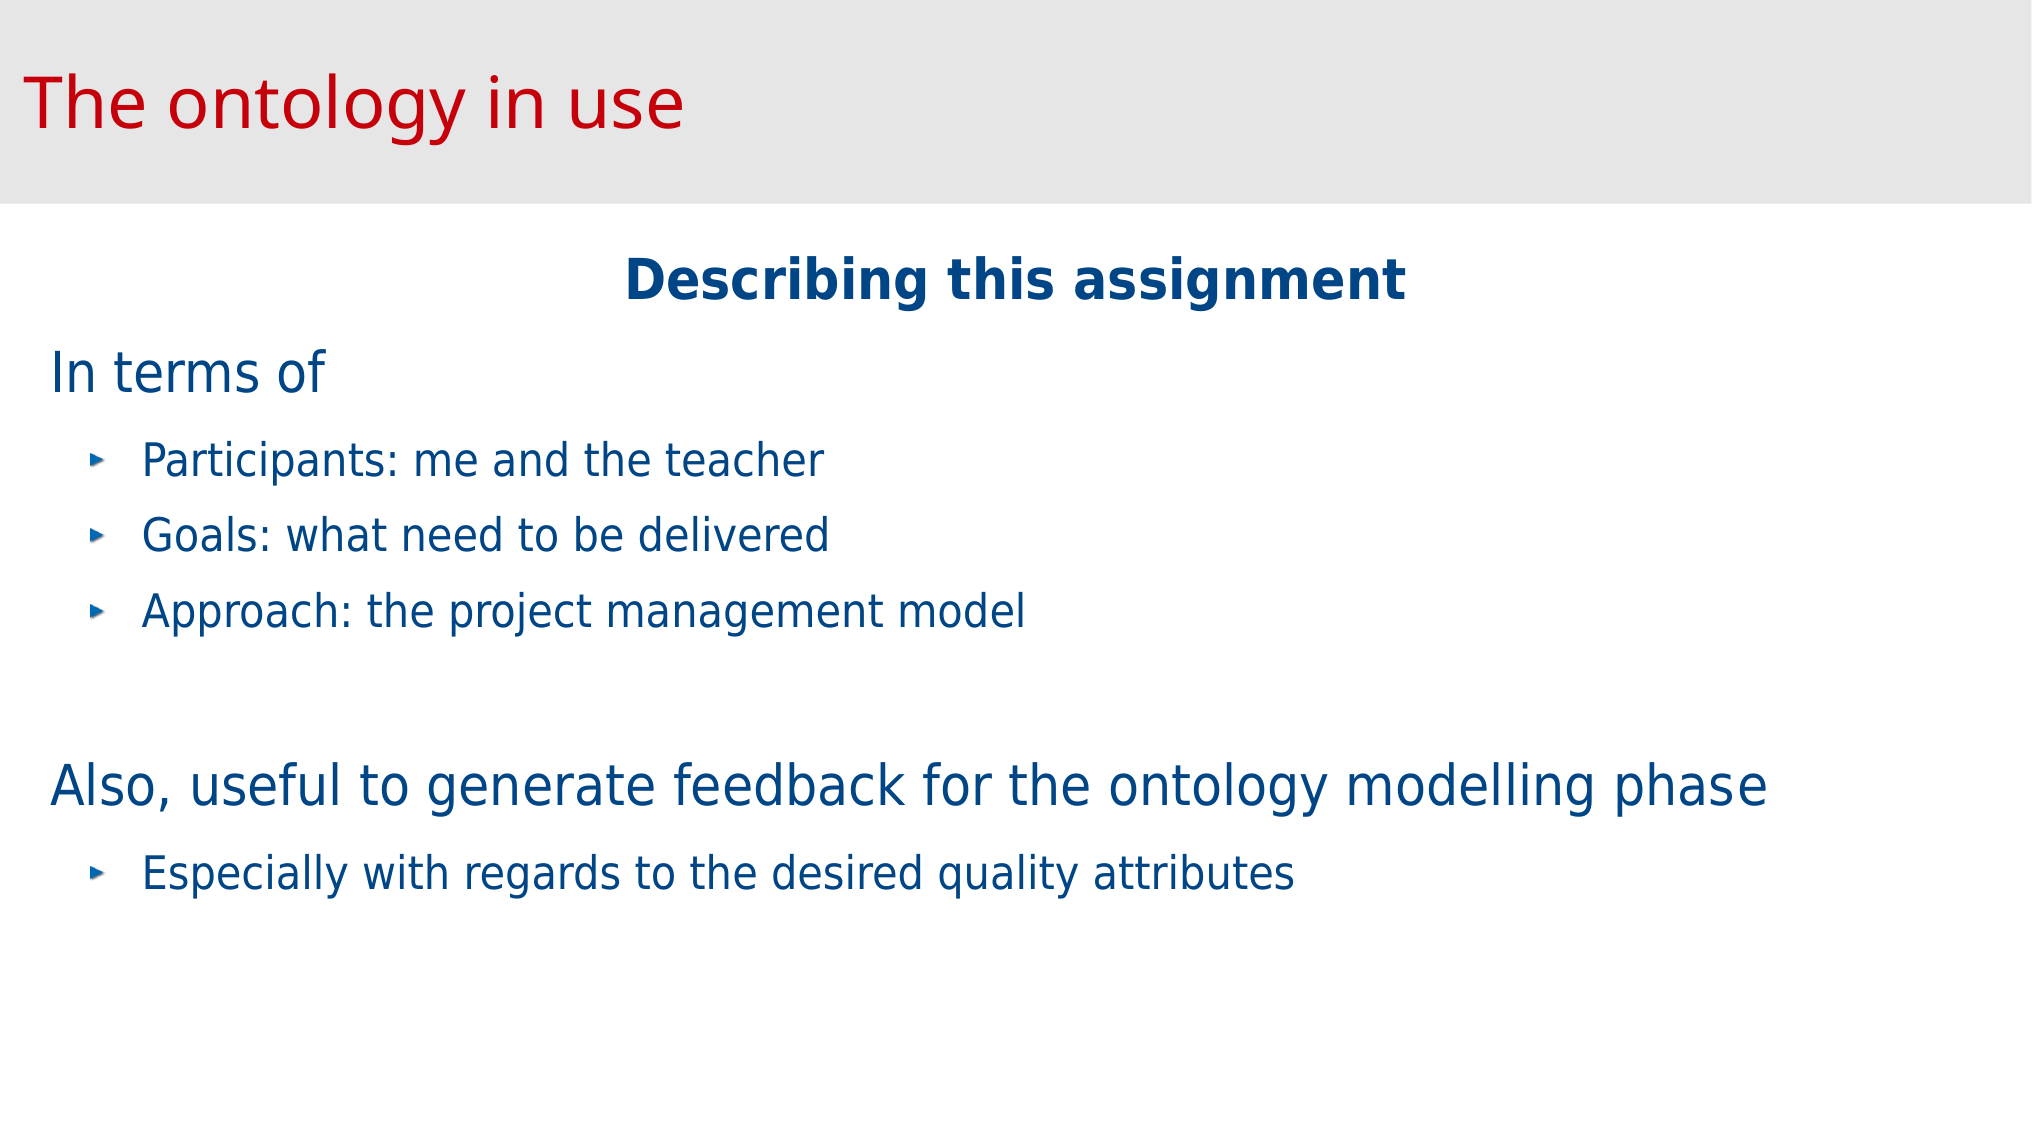

# The ontology in use
Describing this assignment
In terms of
Participants: me and the teacher
Goals: what need to be delivered
Approach: the project management model
Also, useful to generate feedback for the ontology modelling phase
Especially with regards to the desired quality attributes